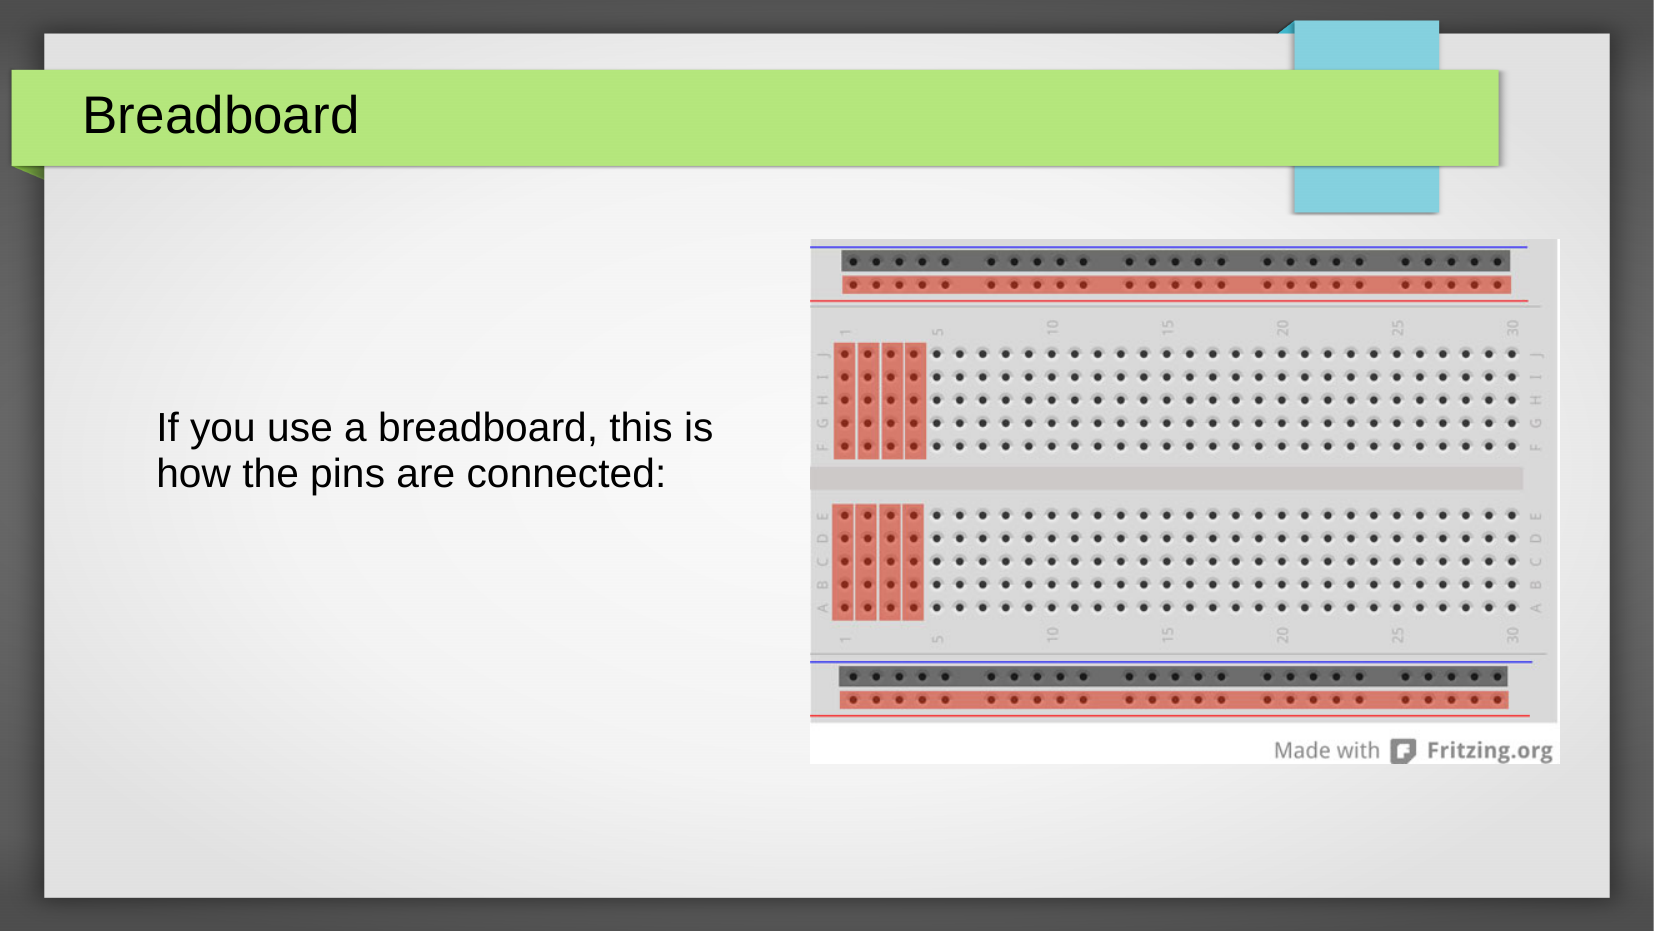

# Breadboard
If you use a breadboard, this is how the pins are connected: